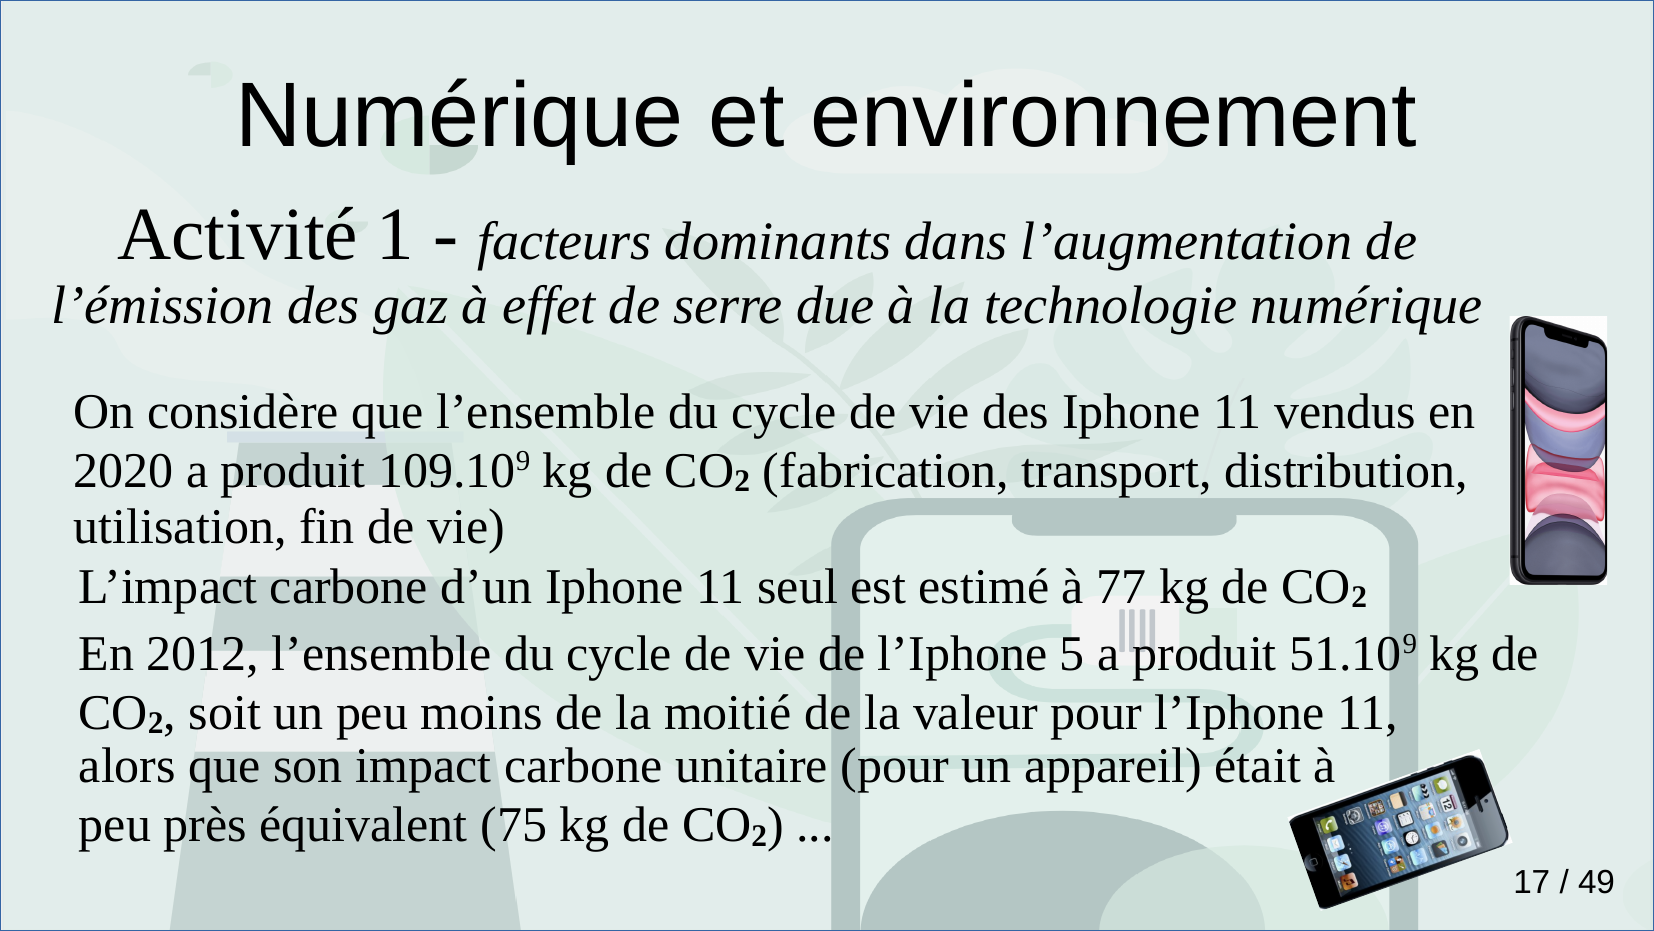

# Numérique et environnement
Activité 1 - facteurs dominants dans l’augmentation de l’émission des gaz à effet de serre due à la technologie numérique
On considère que l’ensemble du cycle de vie des Iphone 11 vendus en 2020 a produit 109.109 kg de CO2 (fabrication, transport, distribution, utilisation, fin de vie)
L’impact carbone d’un Iphone 11 seul est estimé à 77 kg de CO2
En 2012, l’ensemble du cycle de vie de l’Iphone 5 a produit 51.109 kg de CO2, soit un peu moins de la moitié de la valeur pour l’Iphone 11,
alors que son impact carbone unitaire (pour un appareil) était à
peu près équivalent (75 kg de CO2) ...